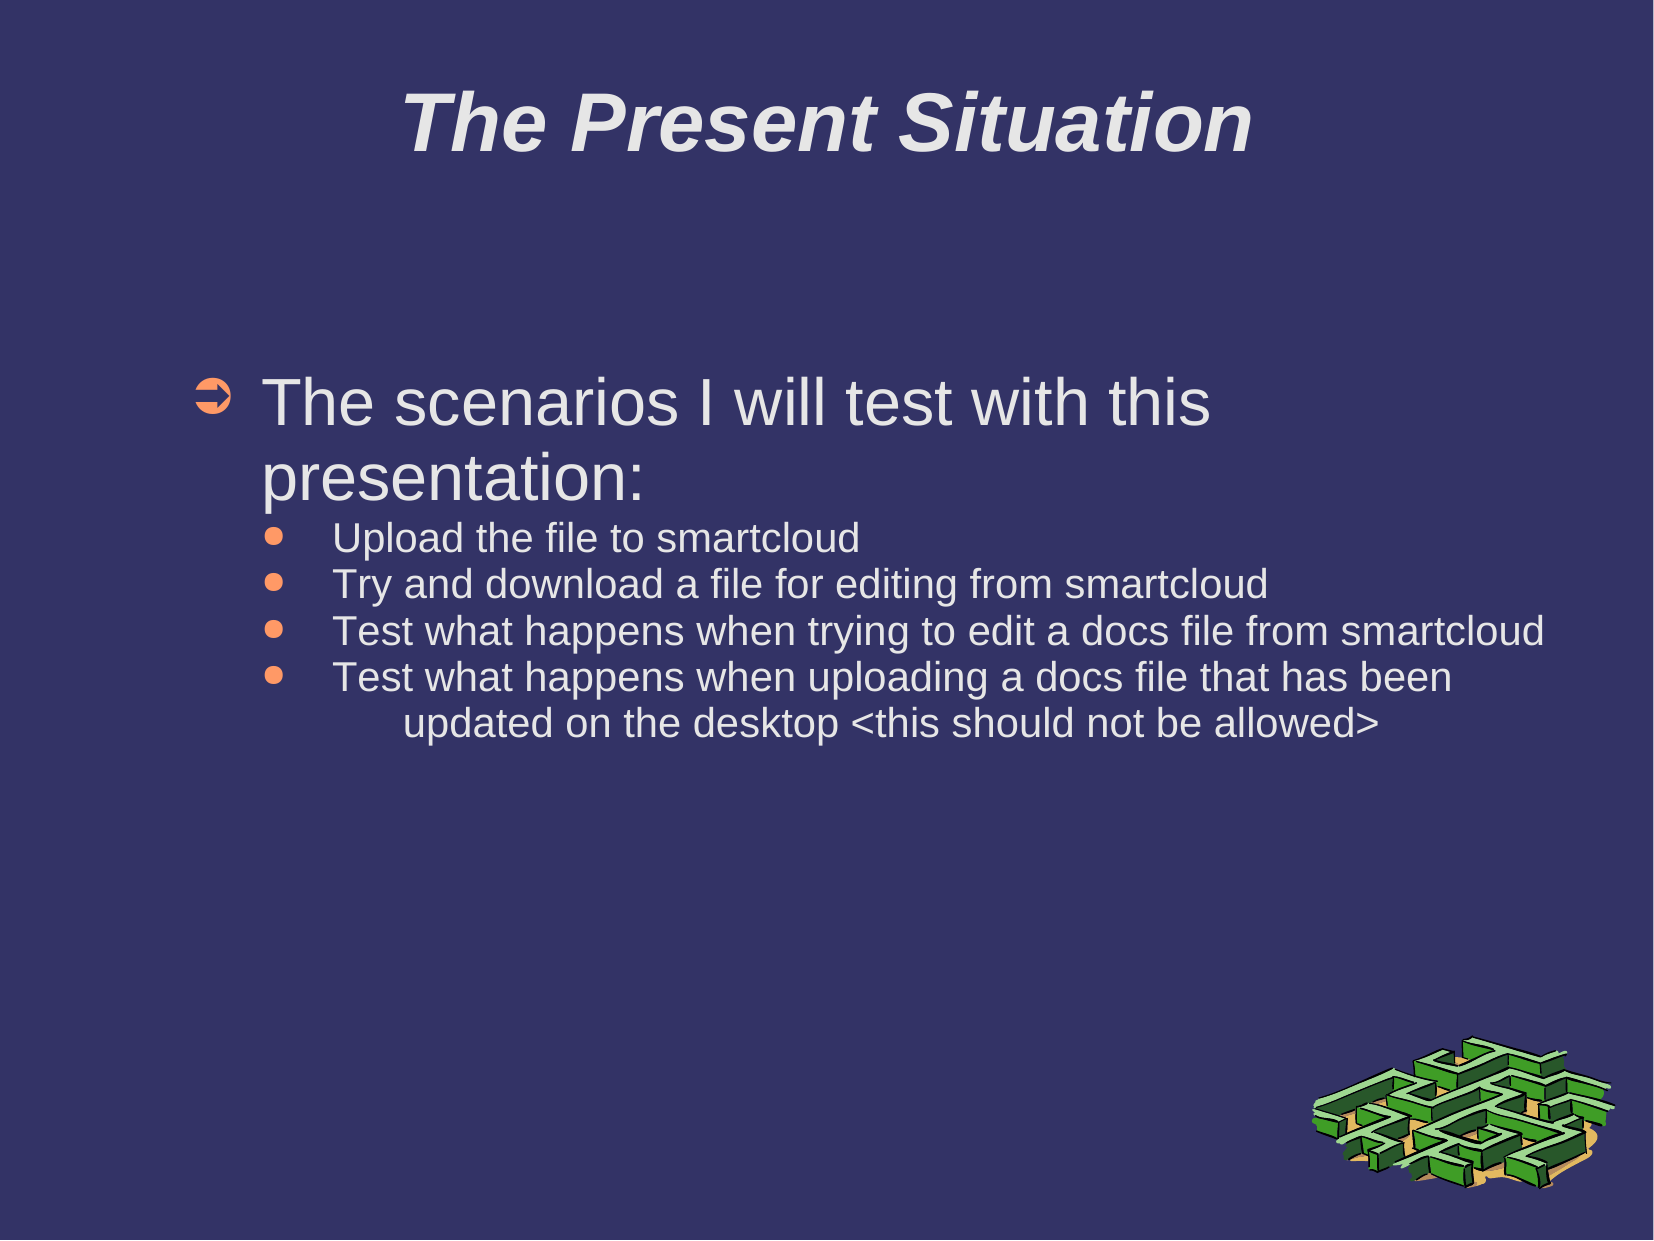

# The Present Situation
The scenarios I will test with this presentation:
Upload the file to smartcloud
Try and download a file for editing from smartcloud
Test what happens when trying to edit a docs file from smartcloud
Test what happens when uploading a docs file that has been updated on the desktop <this should not be allowed>